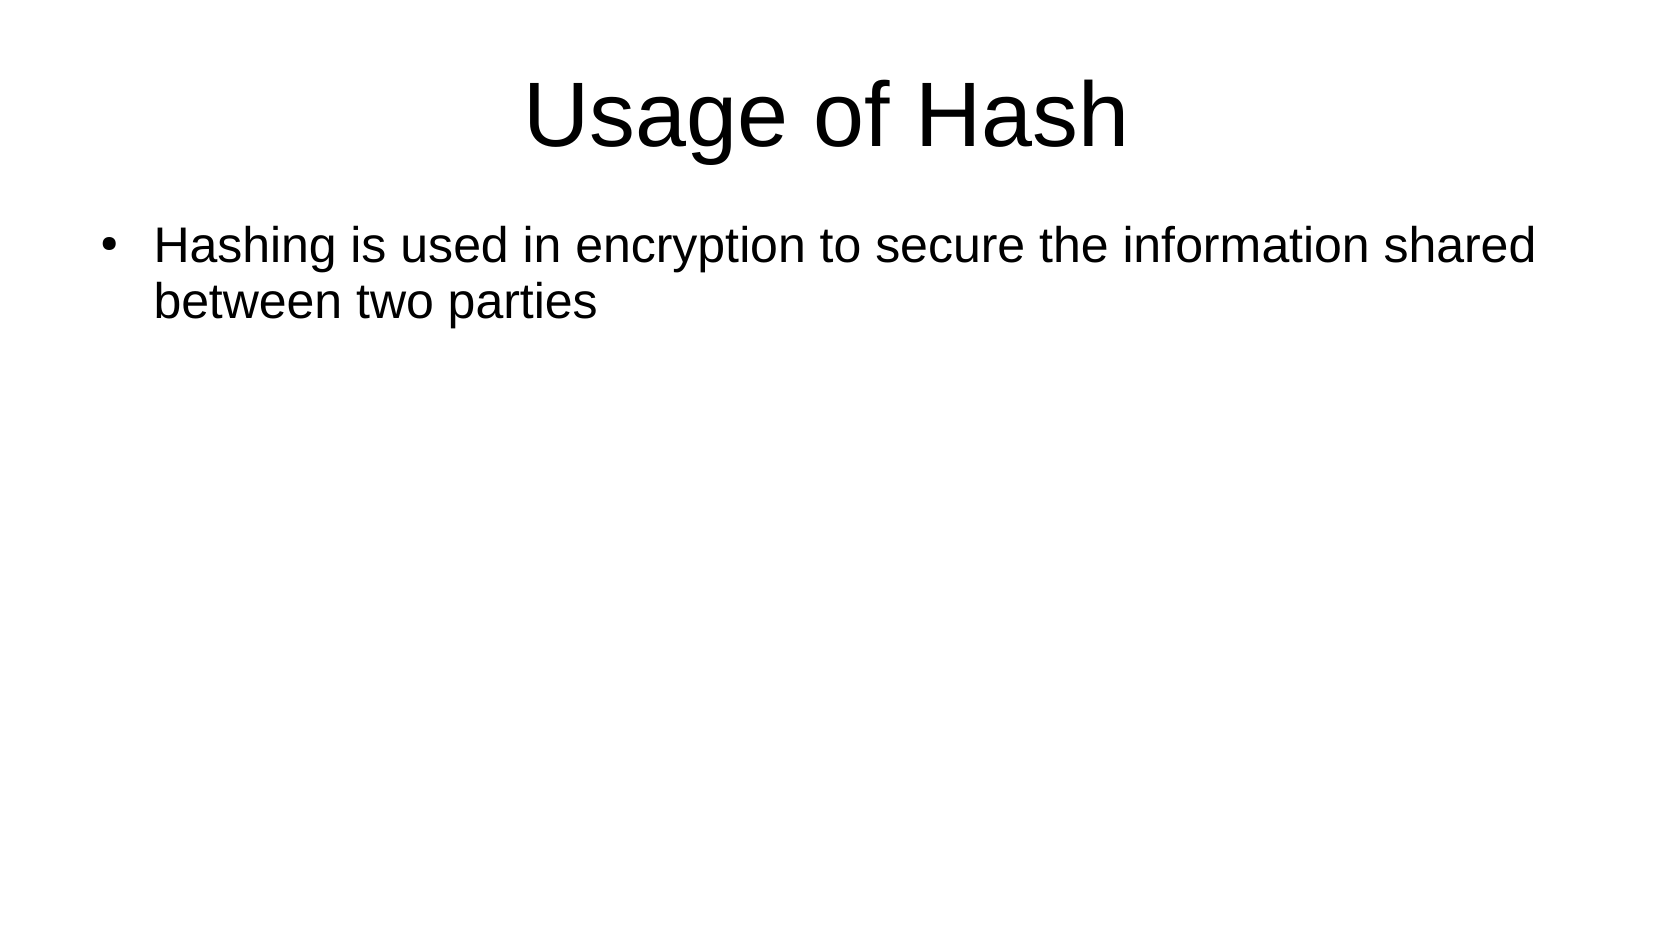

# Usage of Hash
Hashing is used in encryption to secure the information shared between two parties